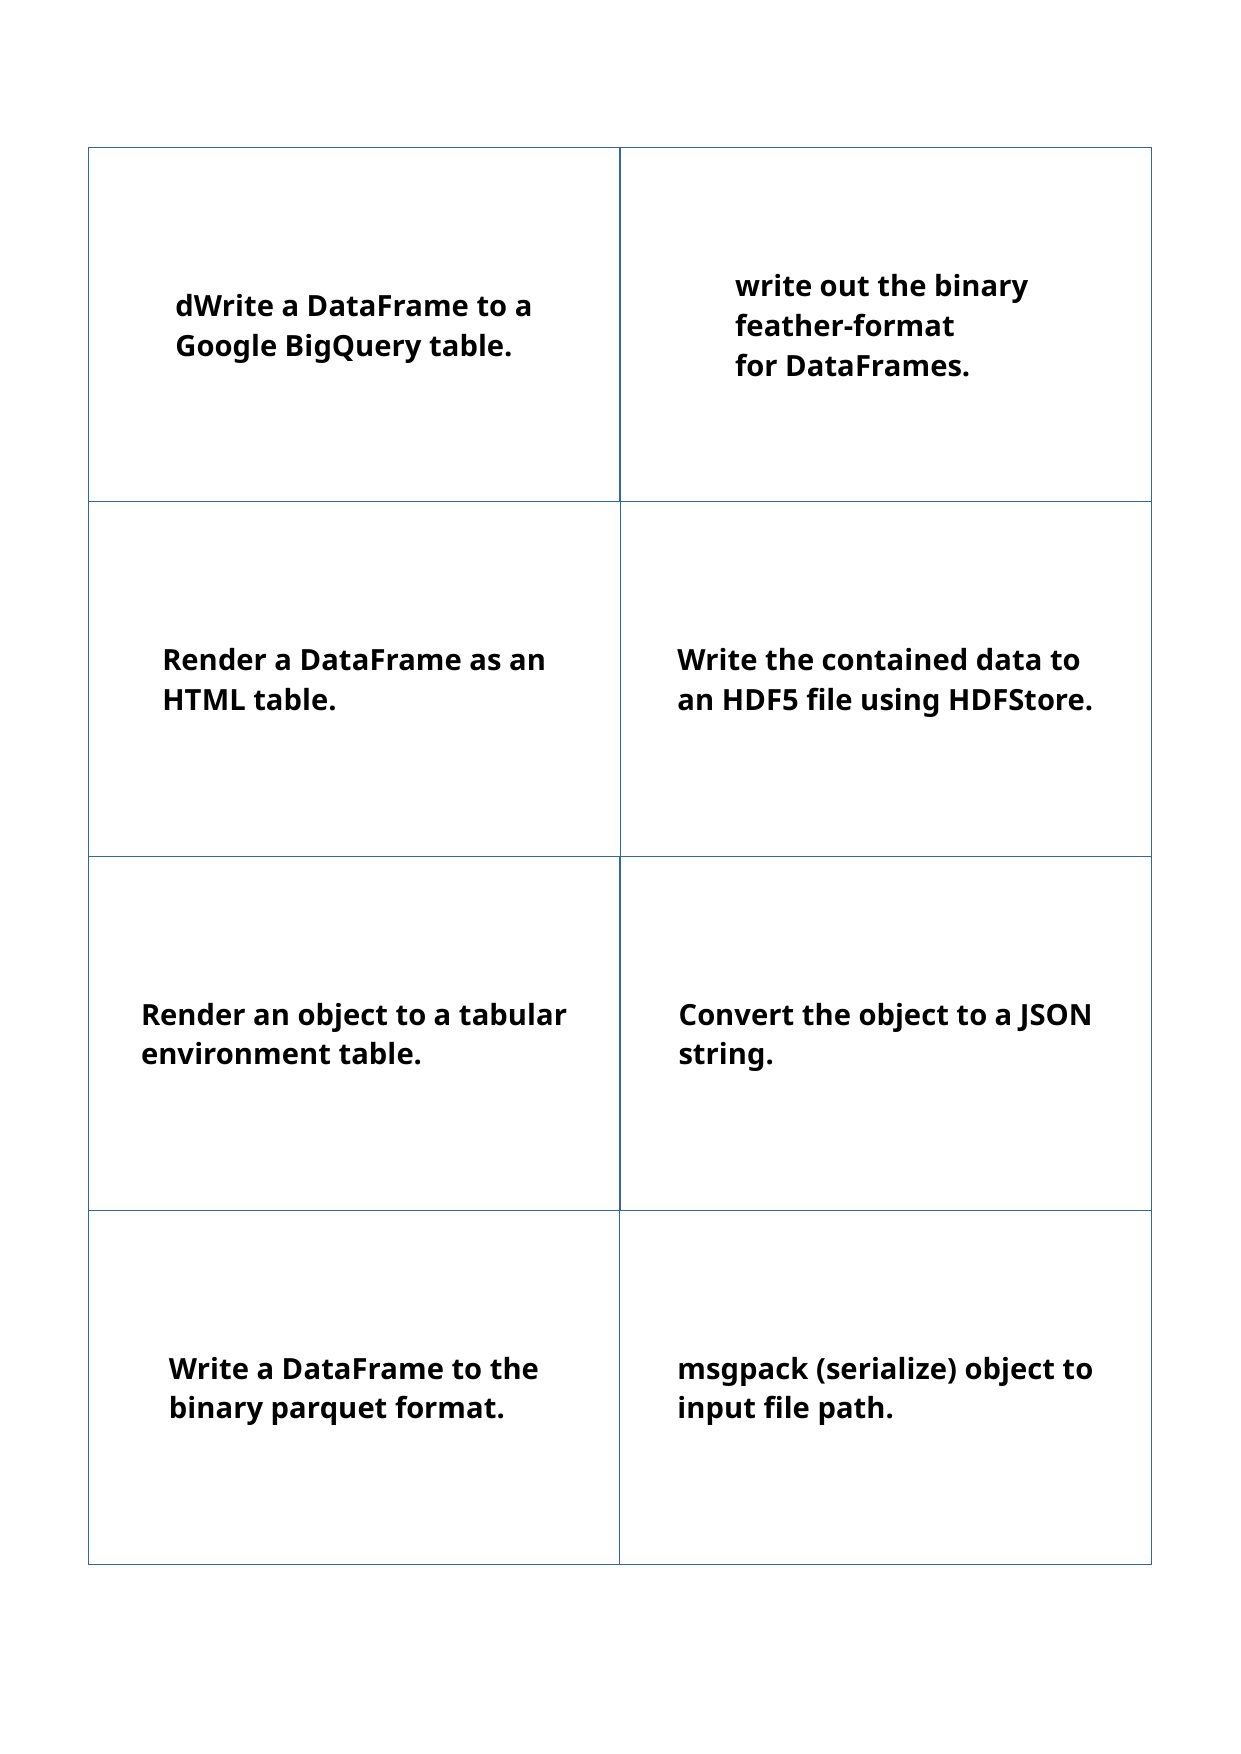

dWrite a DataFrame to a
Google BigQuery table.
write out the binary
feather-format
for DataFrames.
Render a DataFrame as an
HTML table.
Write the contained data to
an HDF5 file using HDFStore.
Render an object to a tabular
environment table.
Convert the object to a JSON
string.
Write a DataFrame to the
binary parquet format.
msgpack (serialize) object to
input file path.